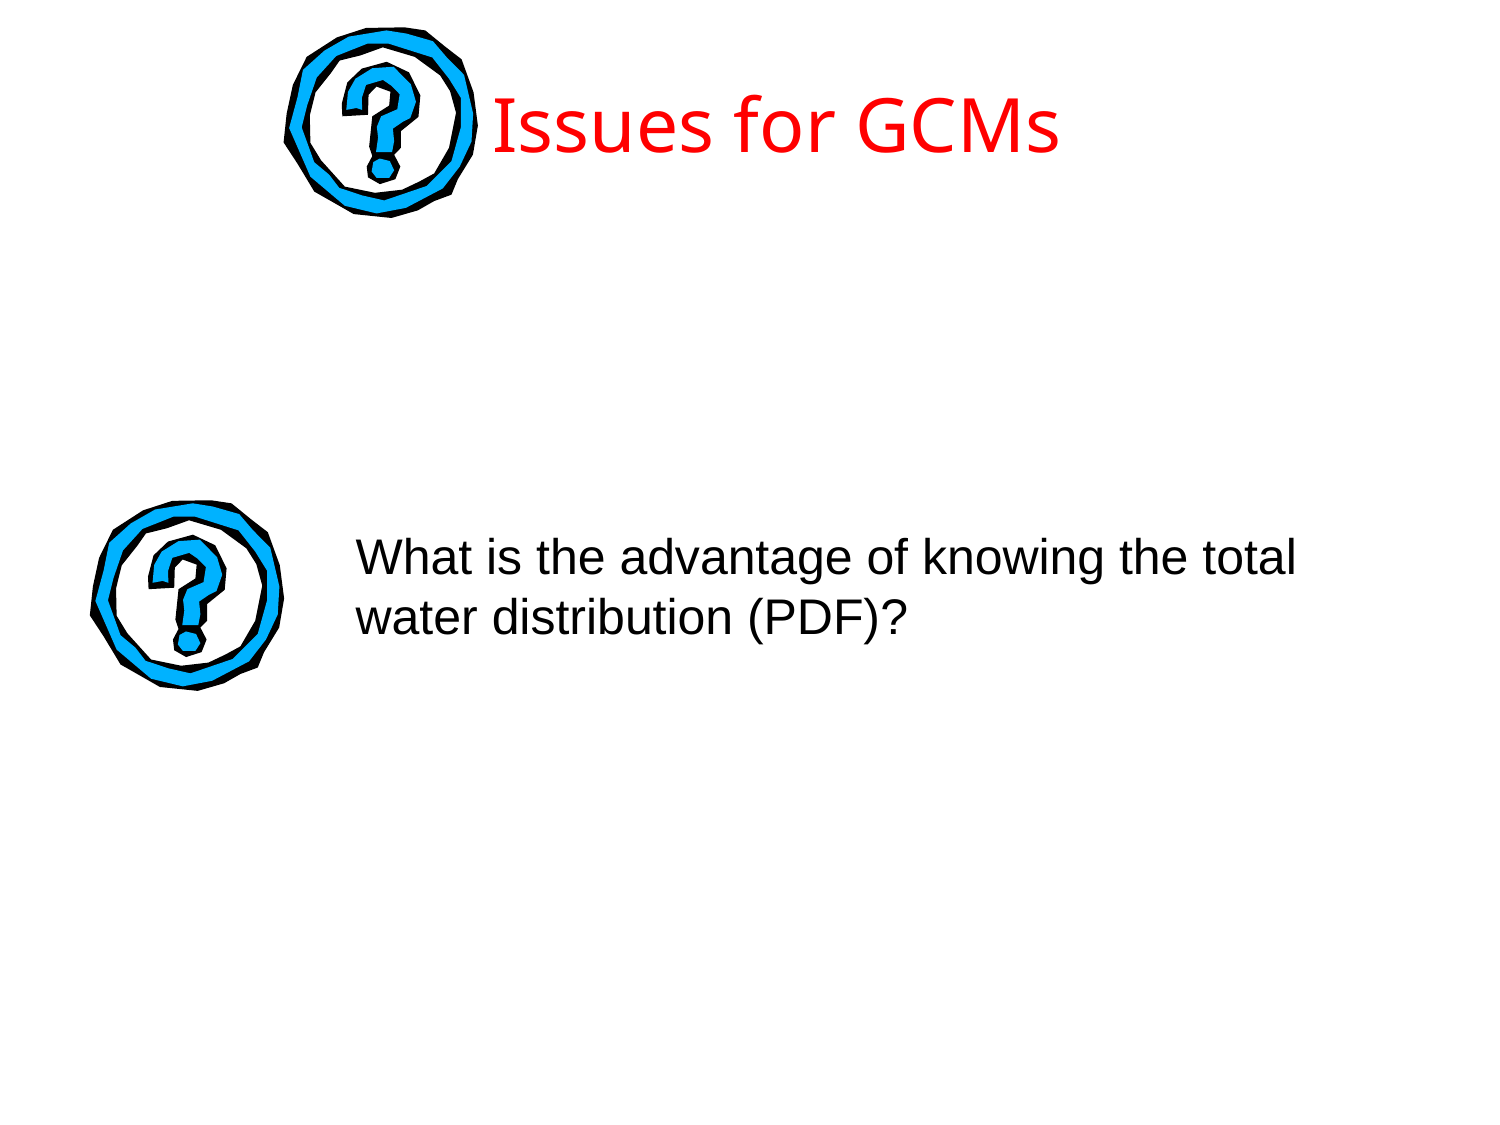

# Issues for GCMs
What is the advantage of knowing the total water distribution (PDF)?